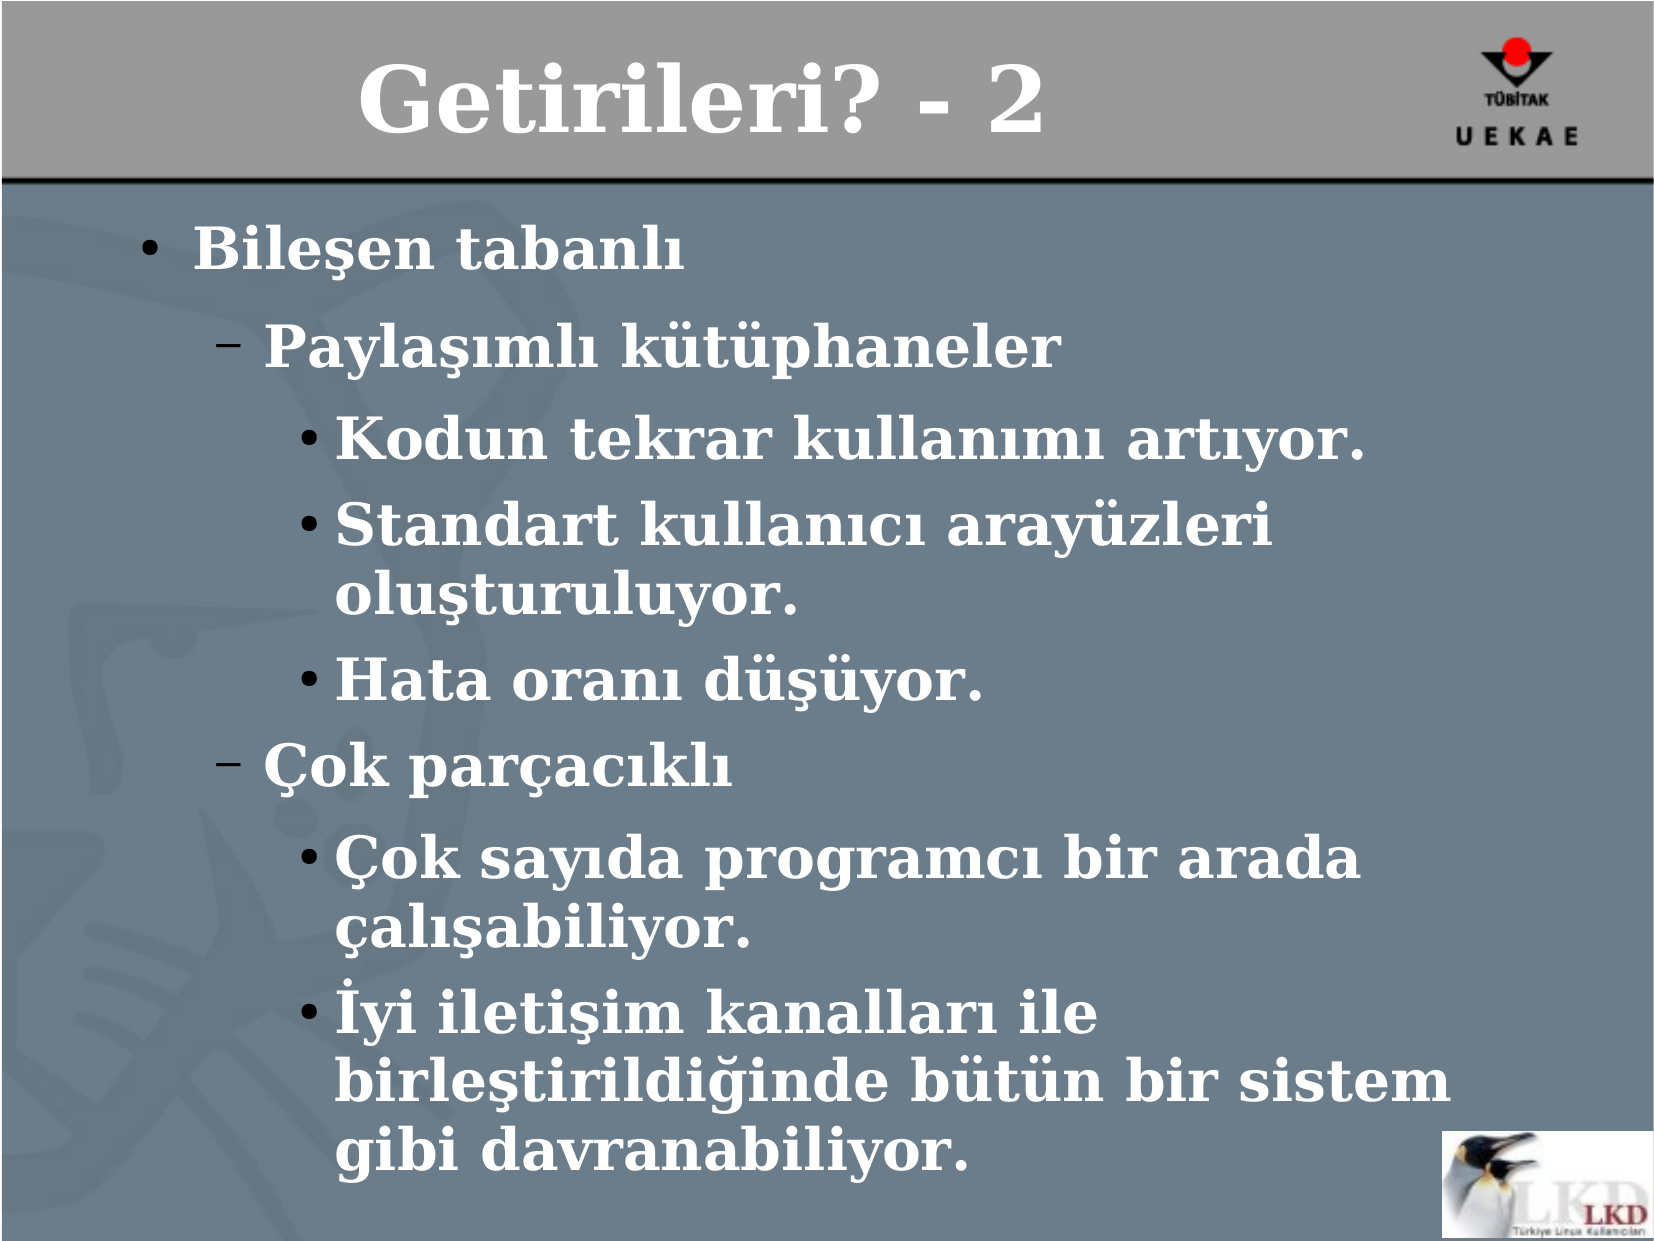

# Getirileri? - 2
Bileşen tabanlı
Paylaşımlı kütüphaneler
Kodun tekrar kullanımı artıyor.
Standart kullanıcı arayüzleri oluşturuluyor.
Hata oranı düşüyor.
Çok parçacıklı
Çok sayıda programcı bir arada çalışabiliyor.
İyi iletişim kanalları ile birleştirildiğinde bütün bir sistem gibi davranabiliyor.